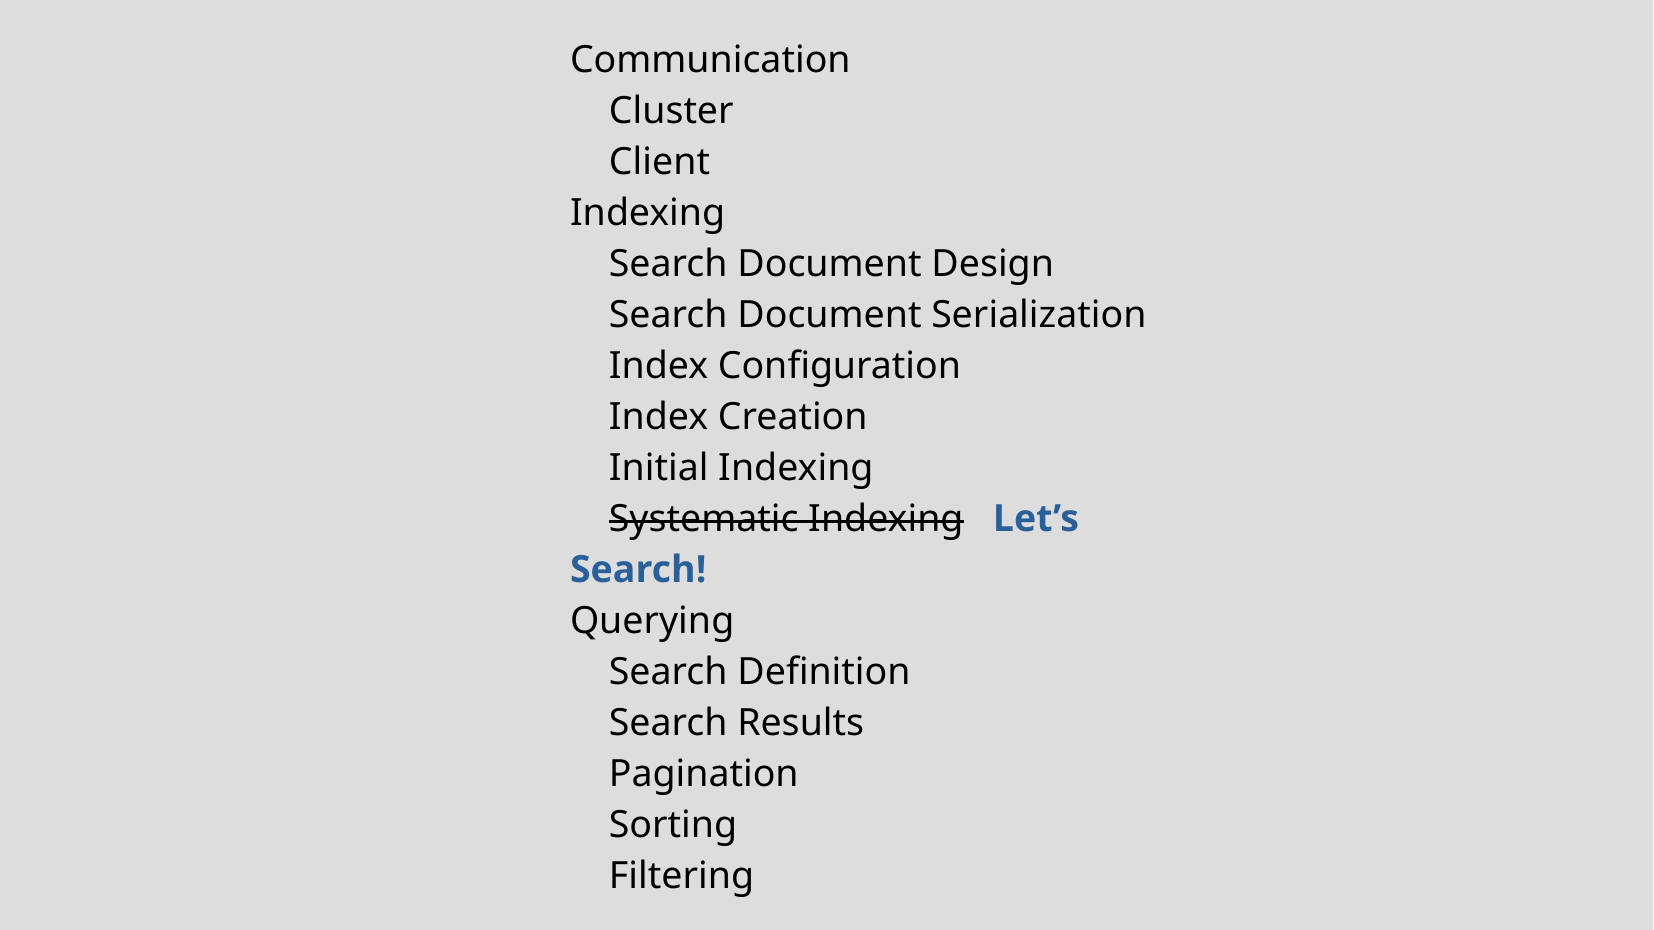

# Communication
 Cluster
 Client
Indexing
 Search Document Design
 Search Document Serialization
 Index Configuration
 Index Creation
 Initial Indexing
 Systematic Indexing Let’s Search!
Querying
 Search Definition
 Search Results
 Pagination
 Sorting
 Filtering